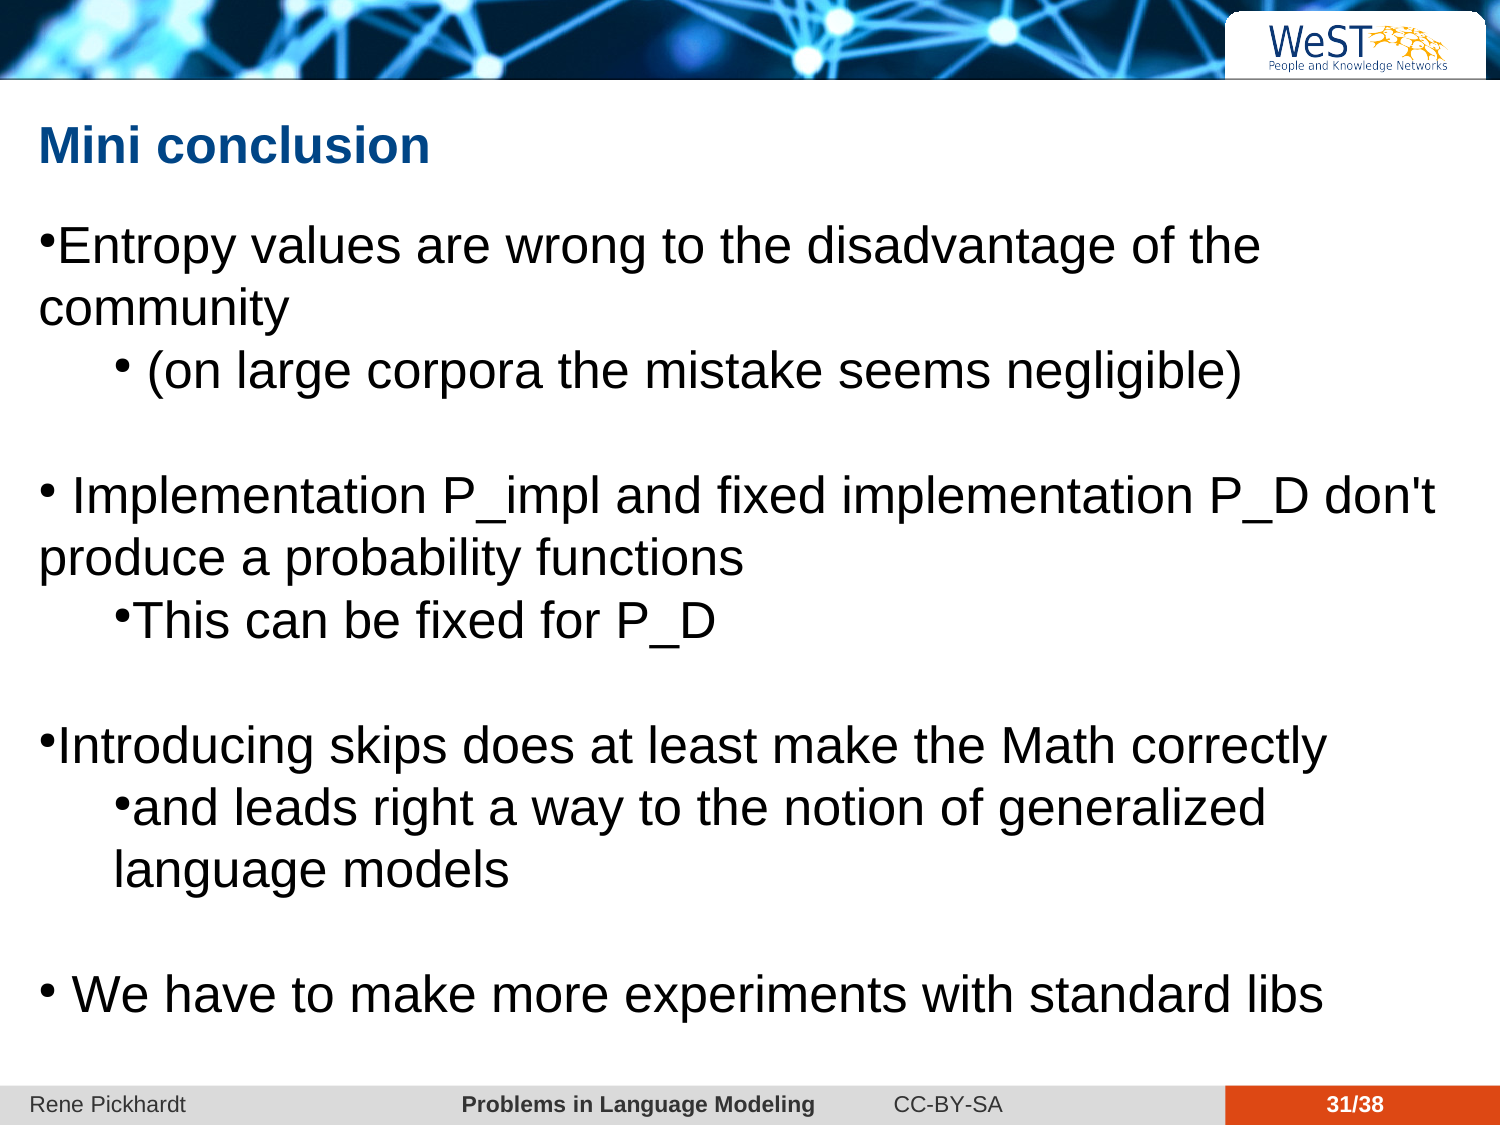

# Mini conclusion
Entropy values are wrong to the disadvantage of the community
 (on large corpora the mistake seems negligible)
 Implementation P_impl and fixed implementation P_D don't produce a probability functions
This can be fixed for P_D
Introducing skips does at least make the Math correctly
and leads right a way to the notion of generalized language models
 We have to make more experiments with standard libs